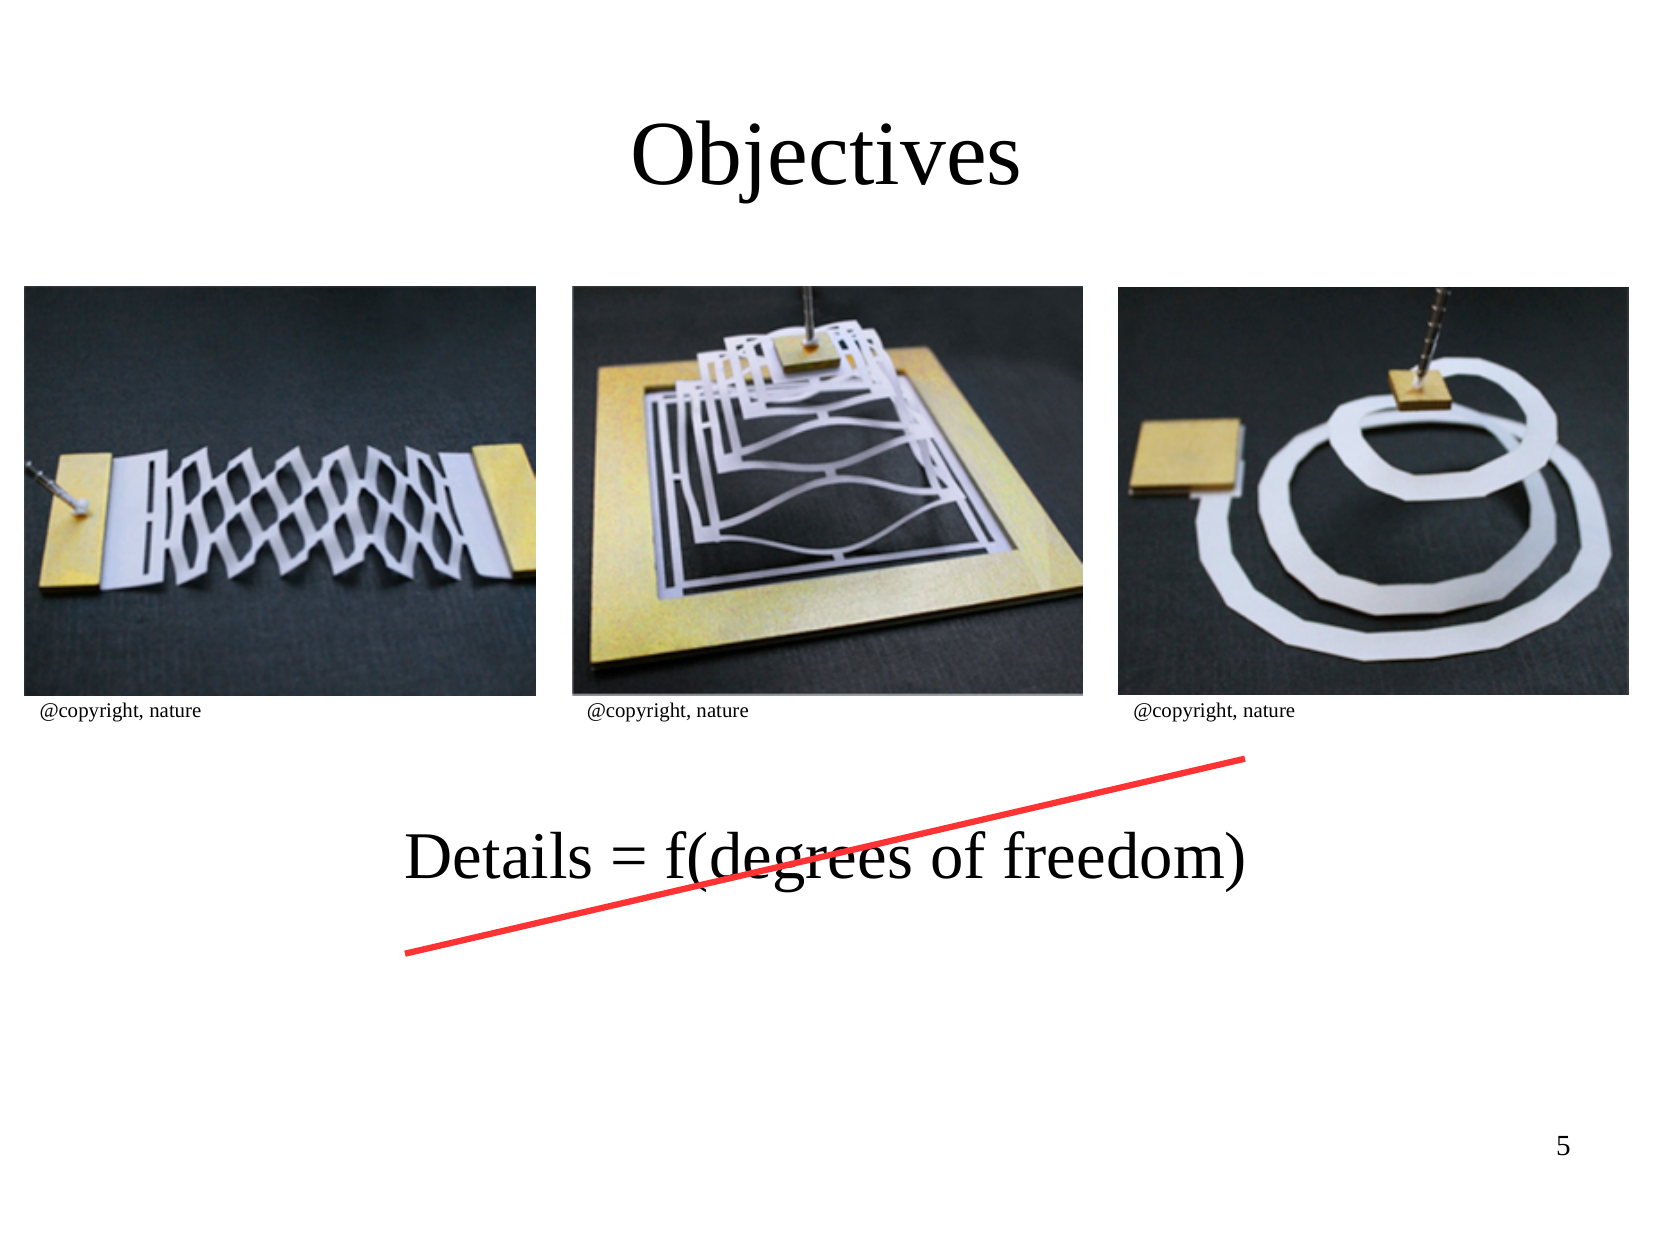

# Objectives
@copyright, nature
@copyright, nature
@copyright, nature
Details = f(degrees of freedom)
5